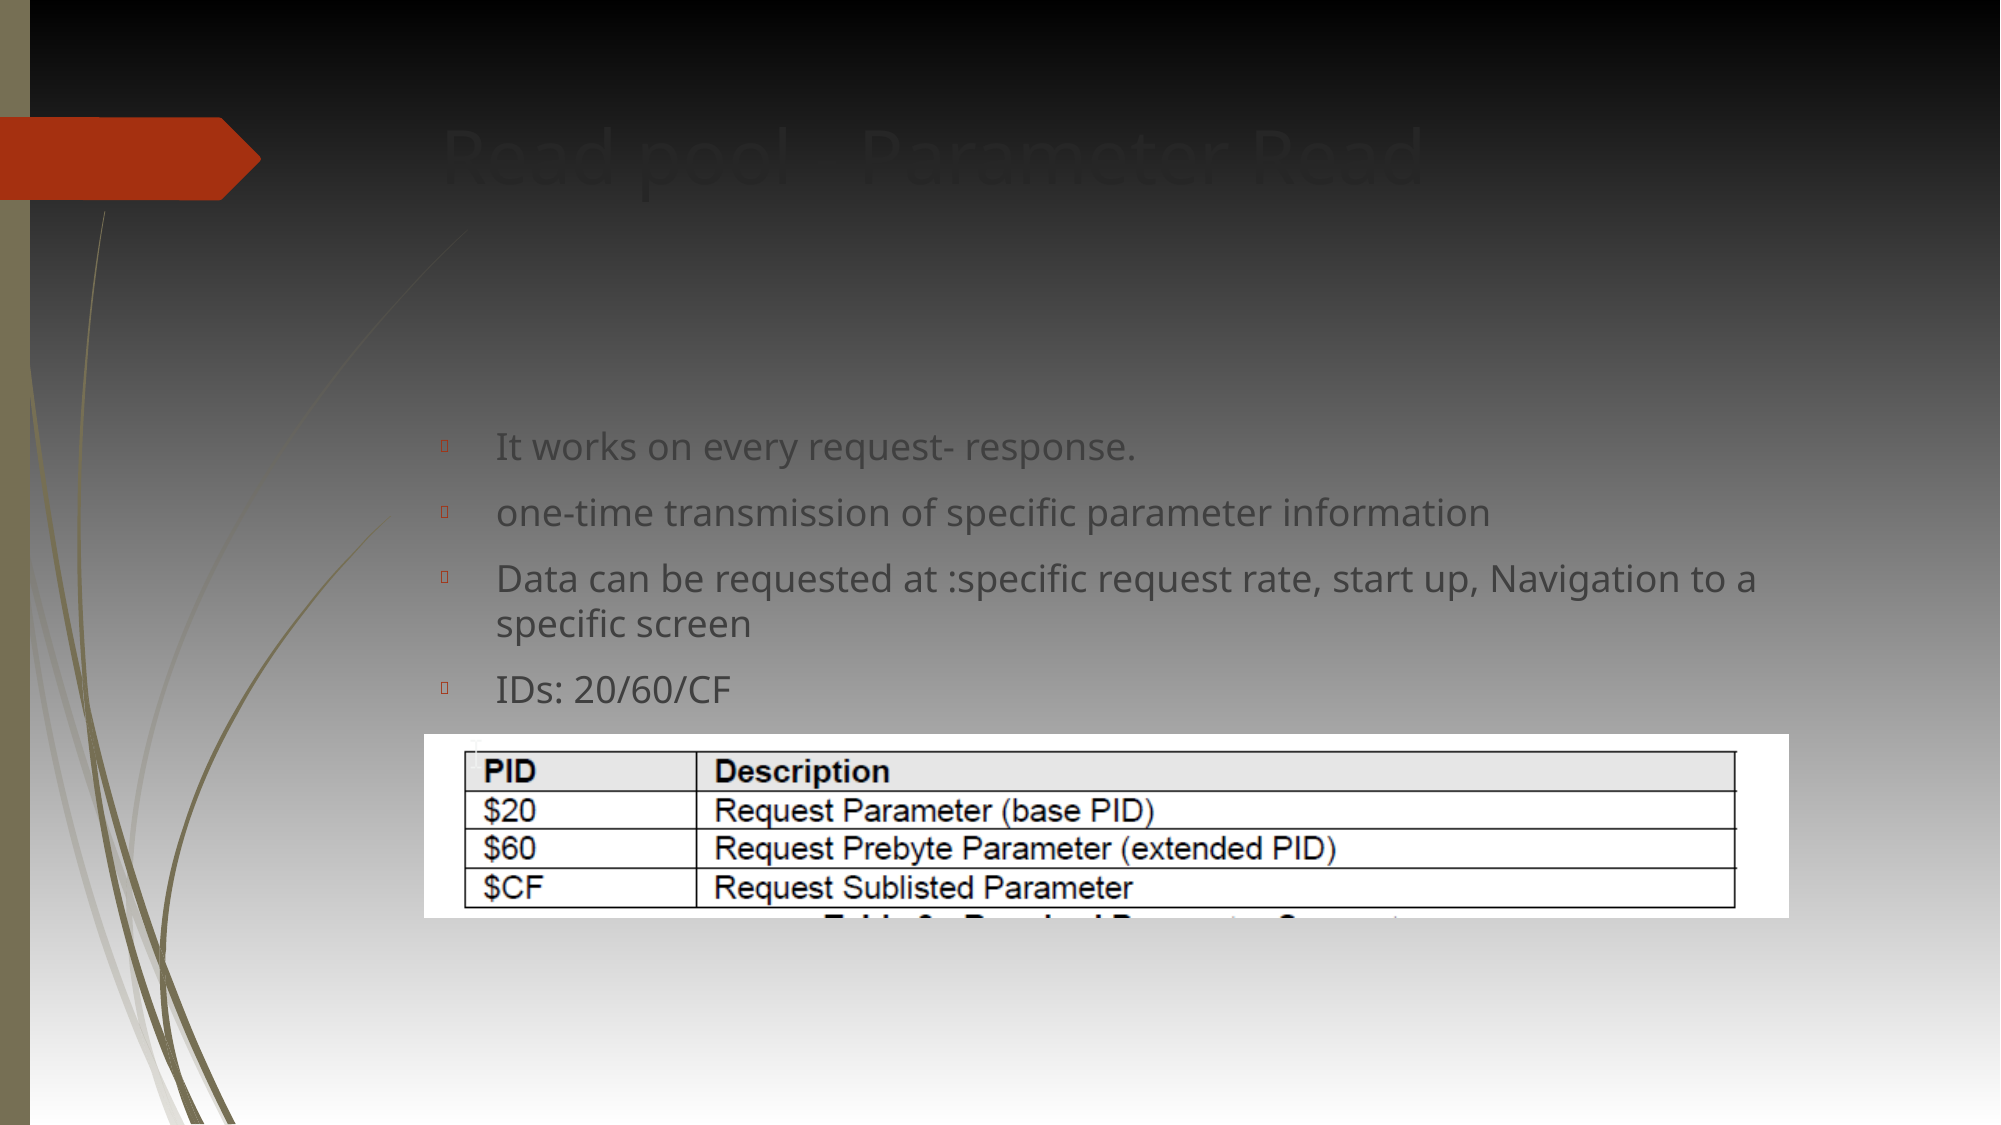

# Read pool	- Parameter Read
It works on every request- response.
one-time transmission of specific parameter information
Data can be requested at :specific request rate, start up, Navigation to a specific screen
IDs: 20/60/CF